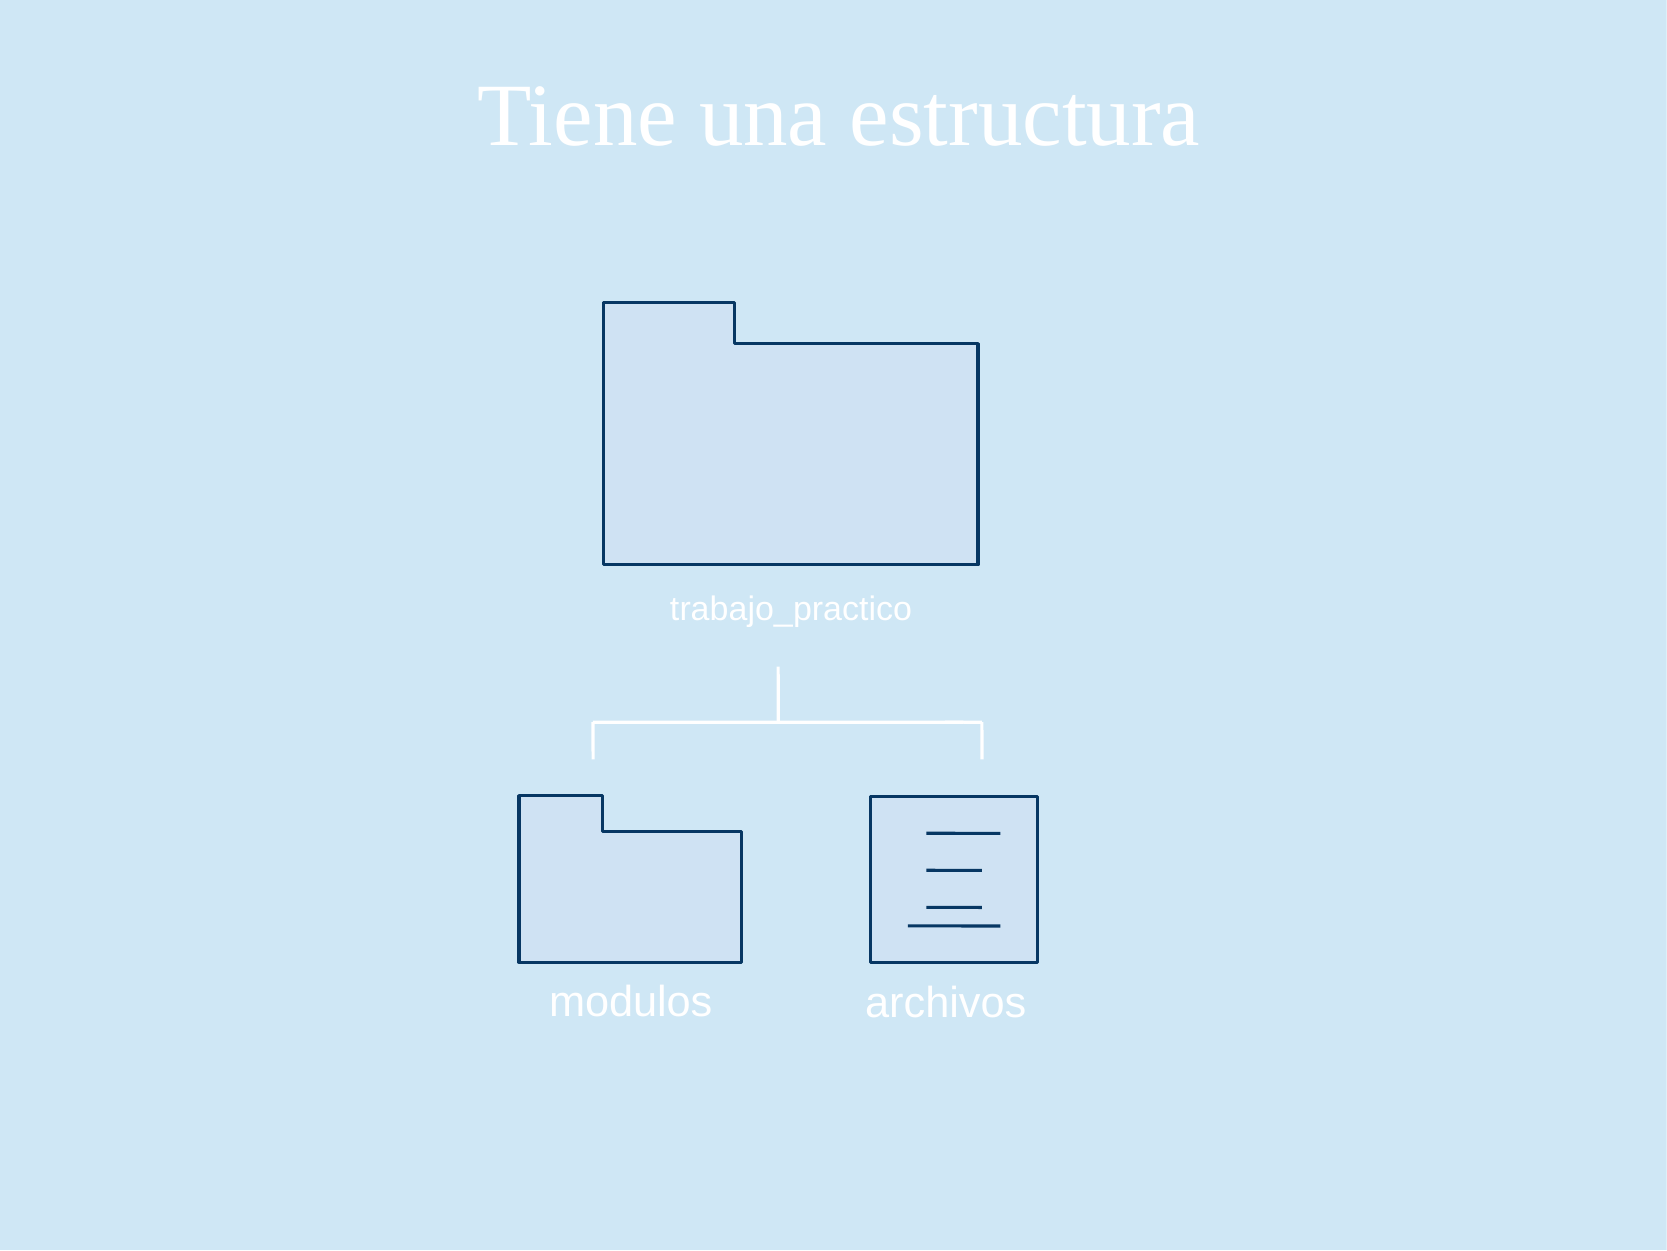

# Tiene una estructura
trabajo_practico
modulos
archivos